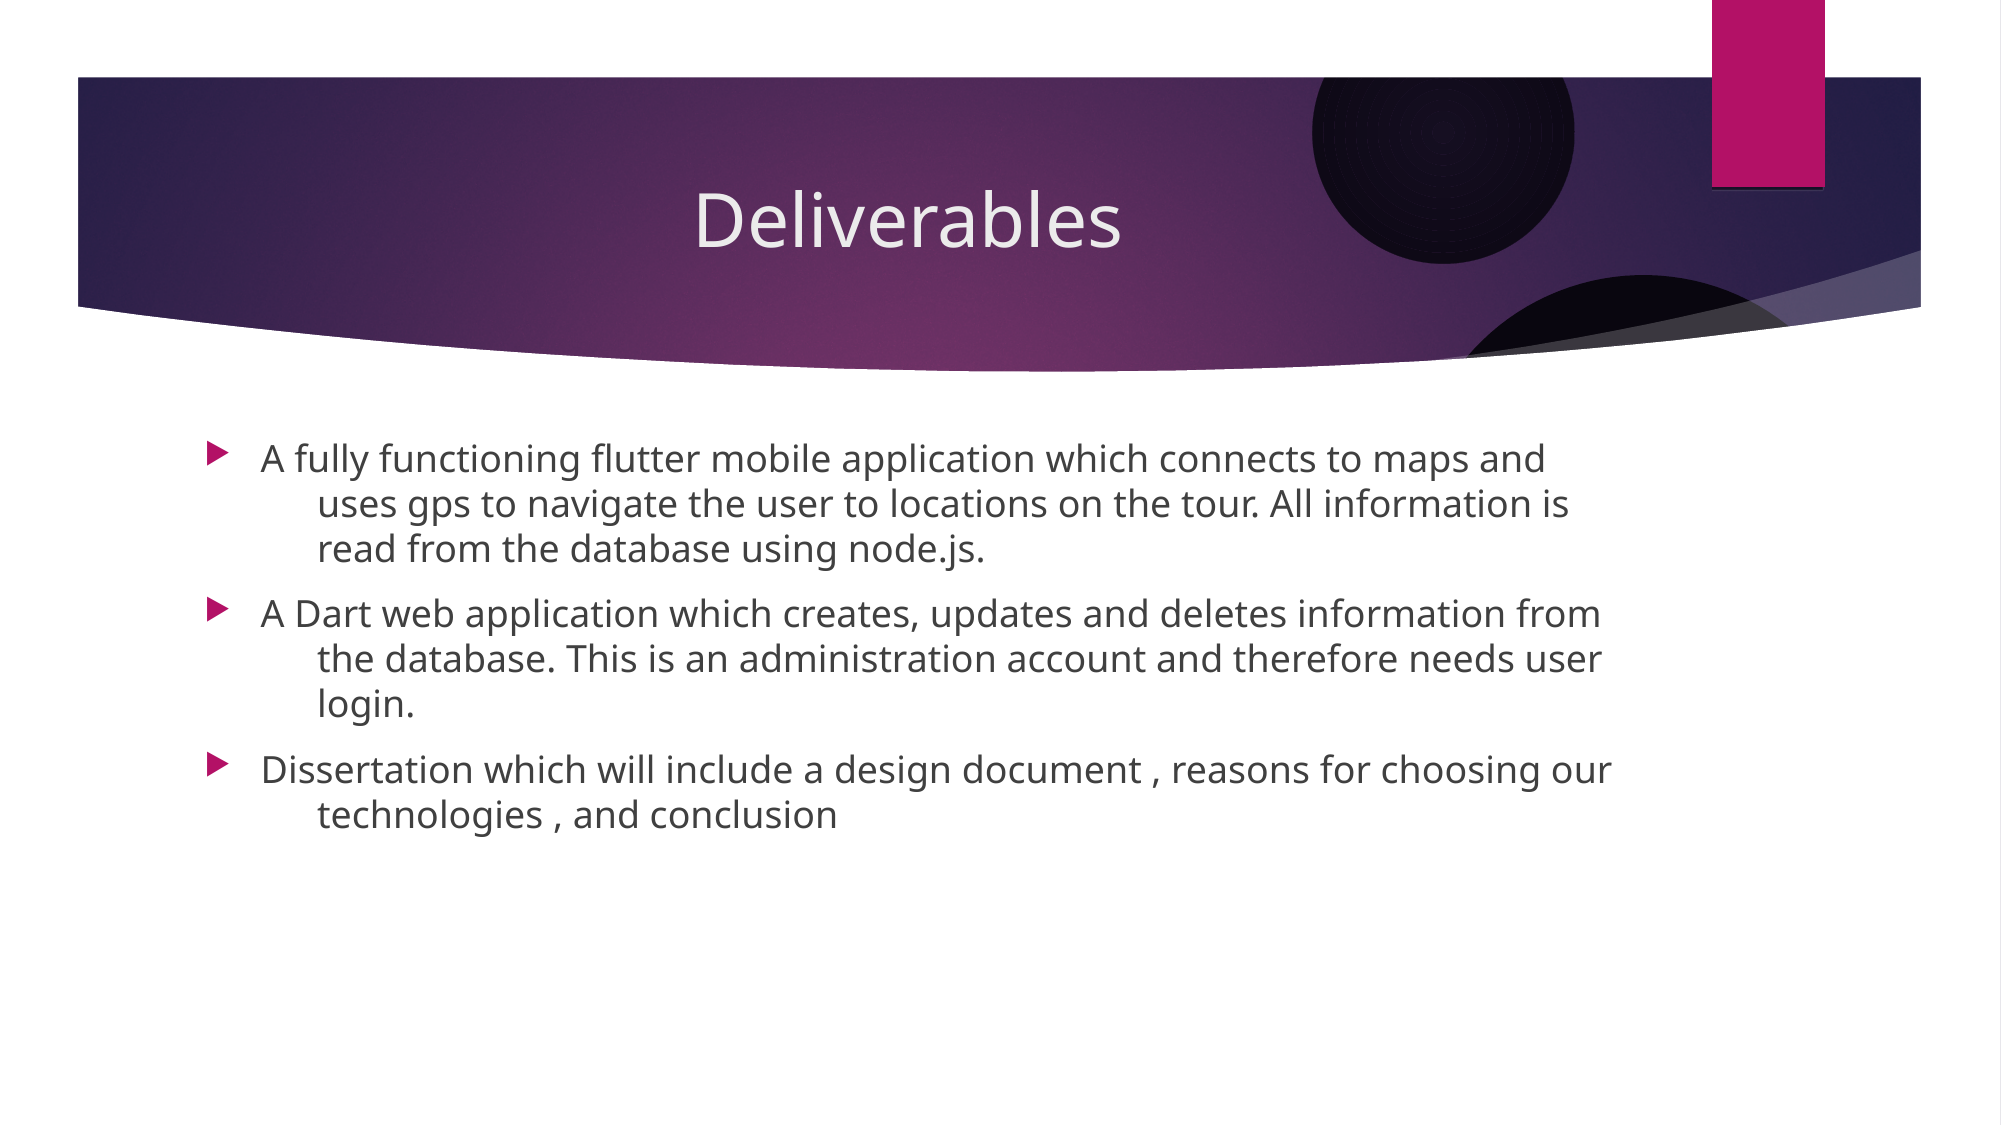

# Deliverables
A fully functioning flutter mobile application which connects to maps and uses gps to navigate the user to locations on the tour. All information is read from the database using node.js.
A Dart web application which creates, updates and deletes information from the database. This is an administration account and therefore needs user login.
Dissertation which will include a design document , reasons for choosing our technologies , and conclusion